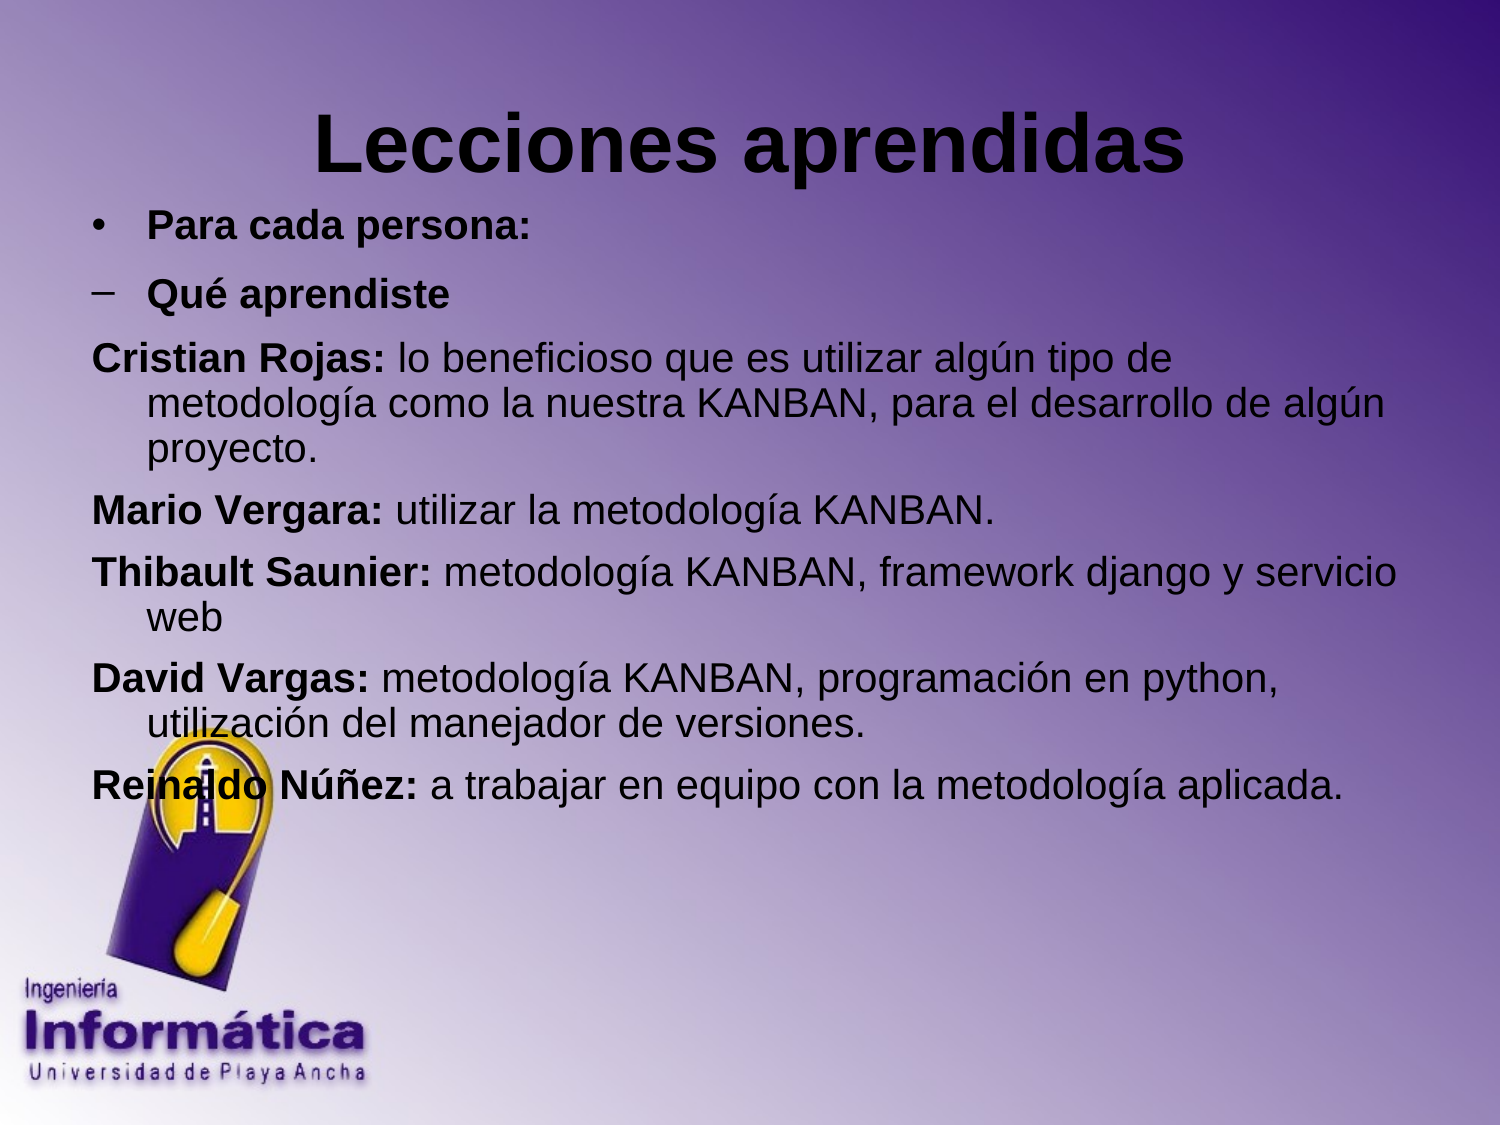

# Lecciones aprendidas
Para cada persona:
Qué aprendiste
Cristian Rojas: lo beneficioso que es utilizar algún tipo de metodología como la nuestra KANBAN, para el desarrollo de algún proyecto.
Mario Vergara: utilizar la metodología KANBAN.
Thibault Saunier: metodología KANBAN, framework django y servicio web
David Vargas: metodología KANBAN, programación en python, utilización del manejador de versiones.
Reinaldo Núñez: a trabajar en equipo con la metodología aplicada.